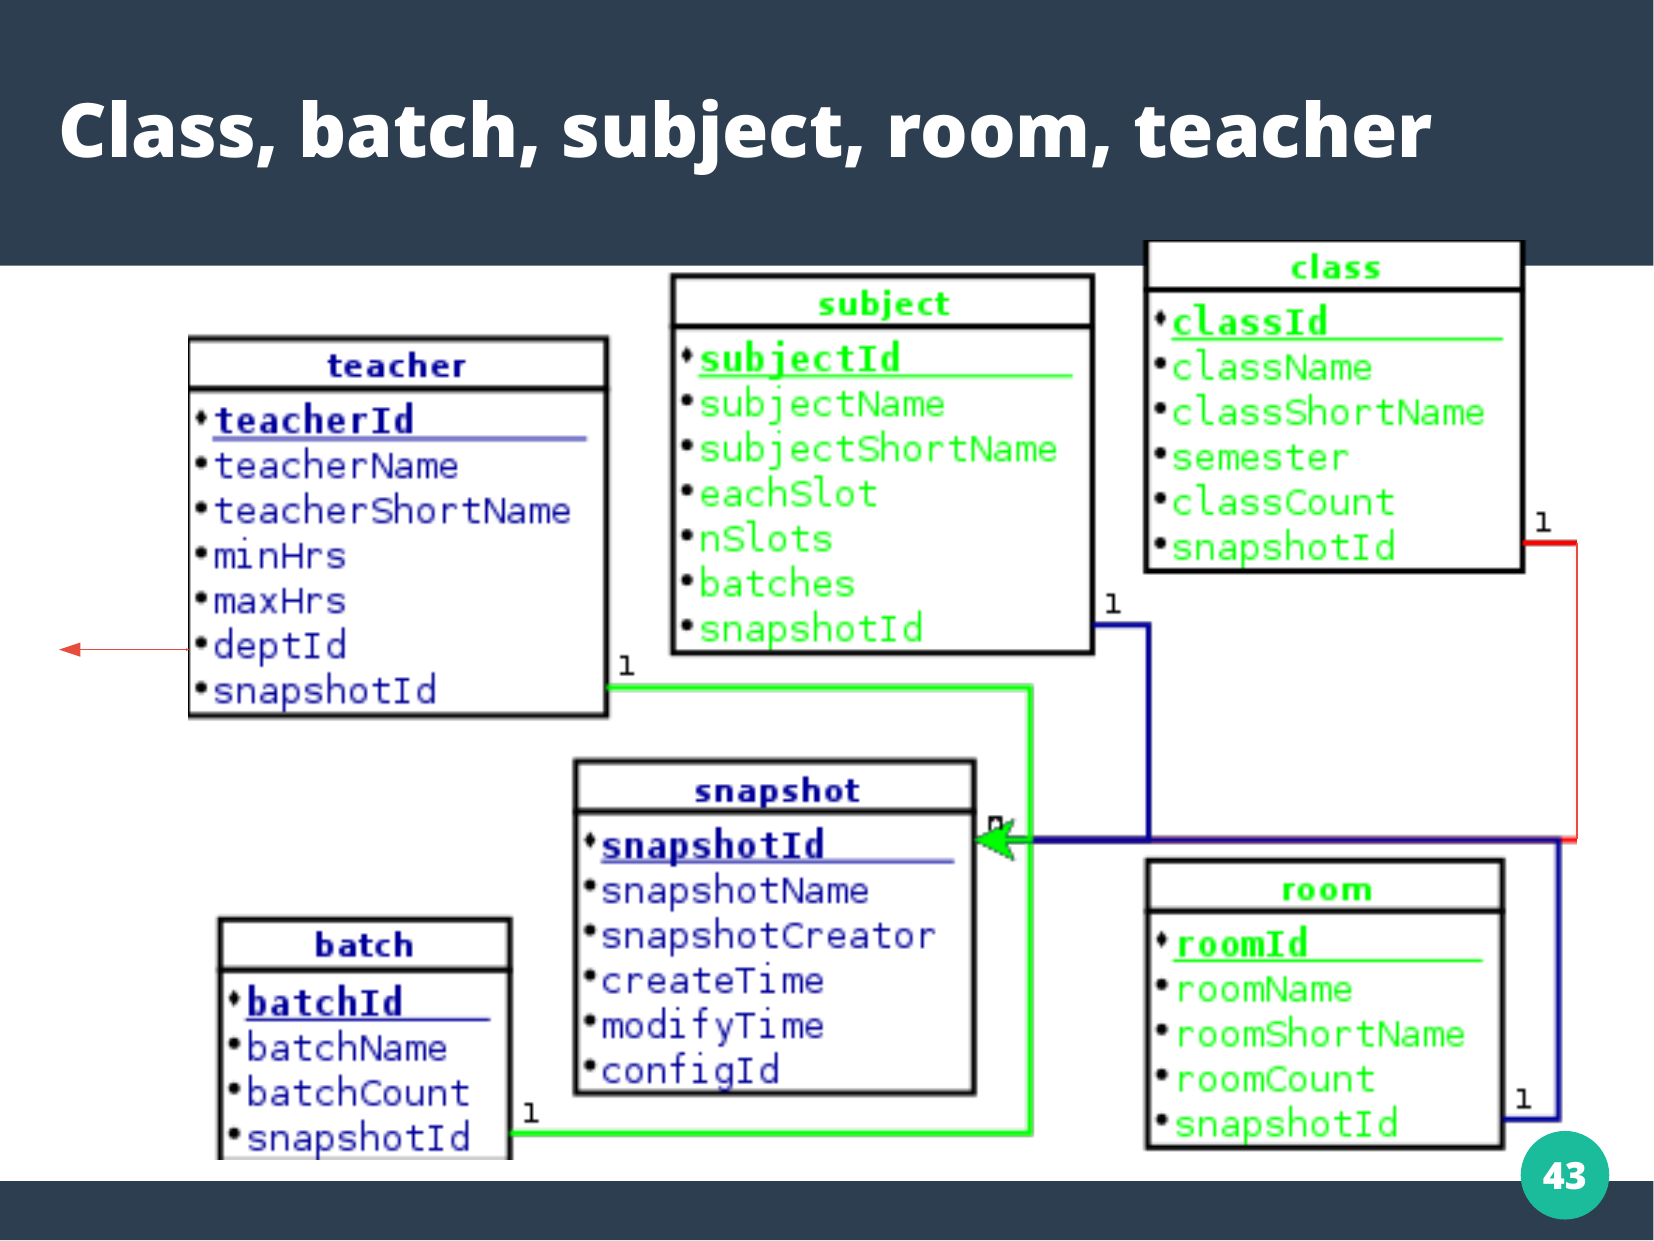

# Class, batch, subject, room, teacher
43